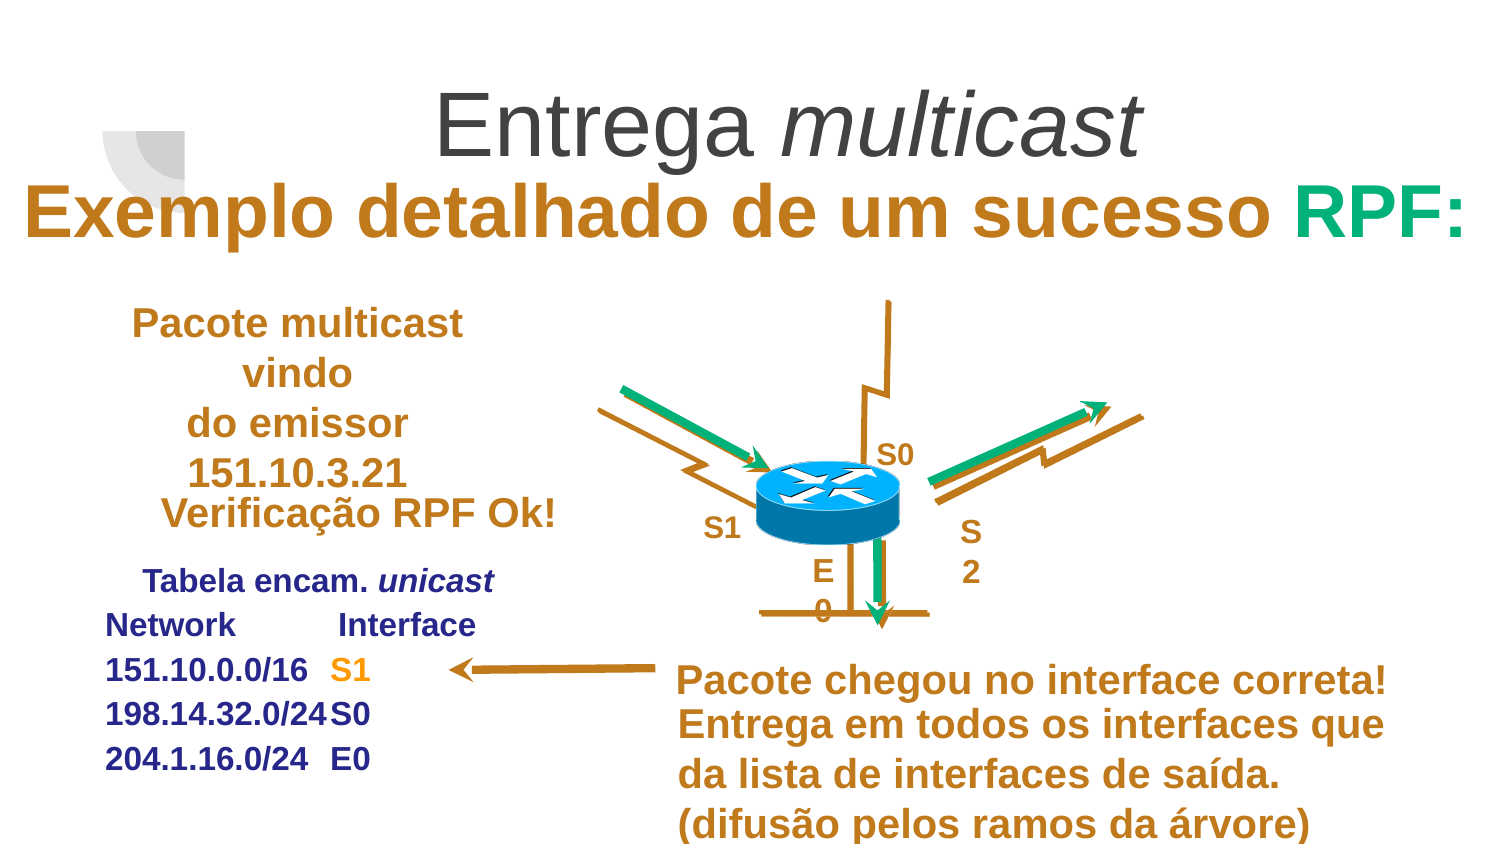

# Entrega multicast
Exemplo detalhado de um sucesso RPF:
Pacote multicast vindo
do emissor 151.10.3.21
S0
Verificação RPF Ok!
S1
S2
E0
 Tabela encam. unicast
Network	 Interface
151.10.0.0/16	S1
198.14.32.0/24	S0
204.1.16.0/24	E0
Pacote chegou no interface correta!
Entrega em todos os interfaces que da lista de interfaces de saída.
(difusão pelos ramos da árvore)